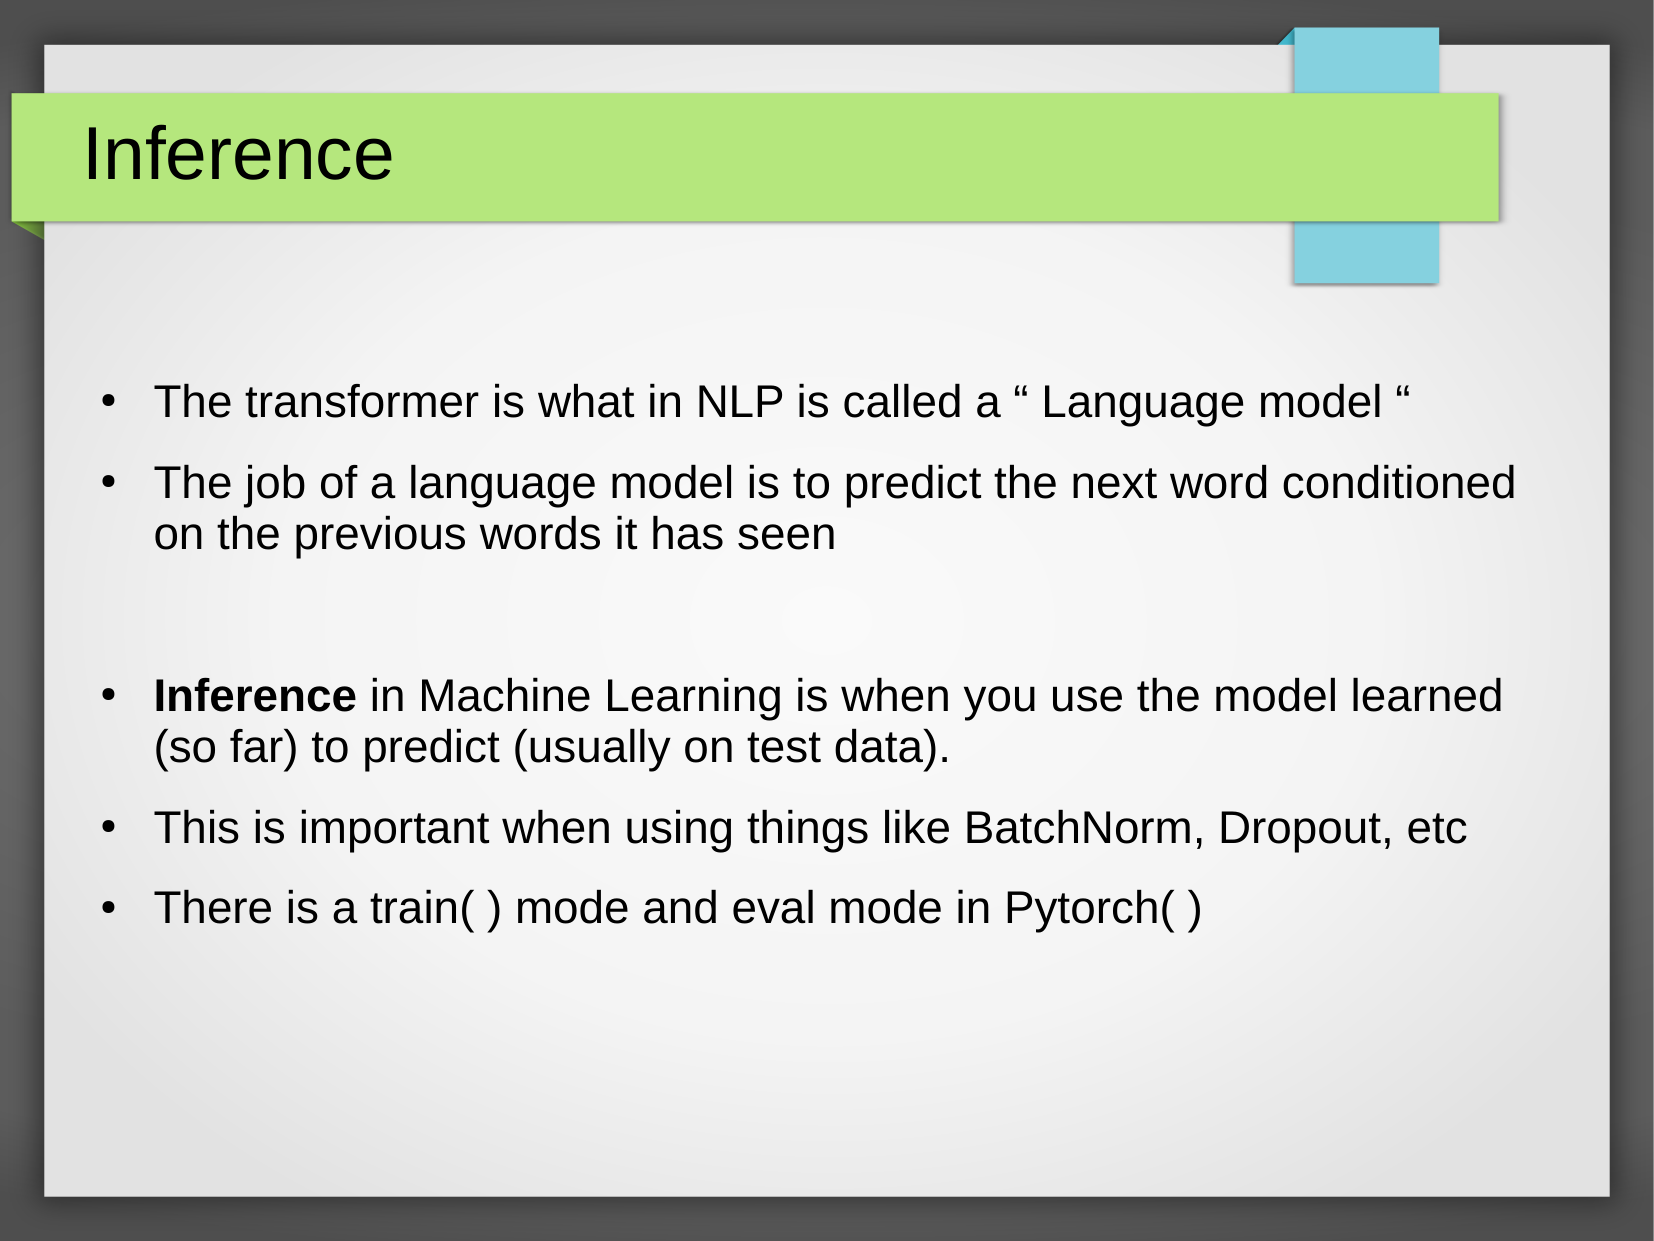

# Inference
The transformer is what in NLP is called a “ Language model “
The job of a language model is to predict the next word conditioned on the previous words it has seen
Inference in Machine Learning is when you use the model learned (so far) to predict (usually on test data).
This is important when using things like BatchNorm, Dropout, etc
There is a train( ) mode and eval mode in Pytorch( )